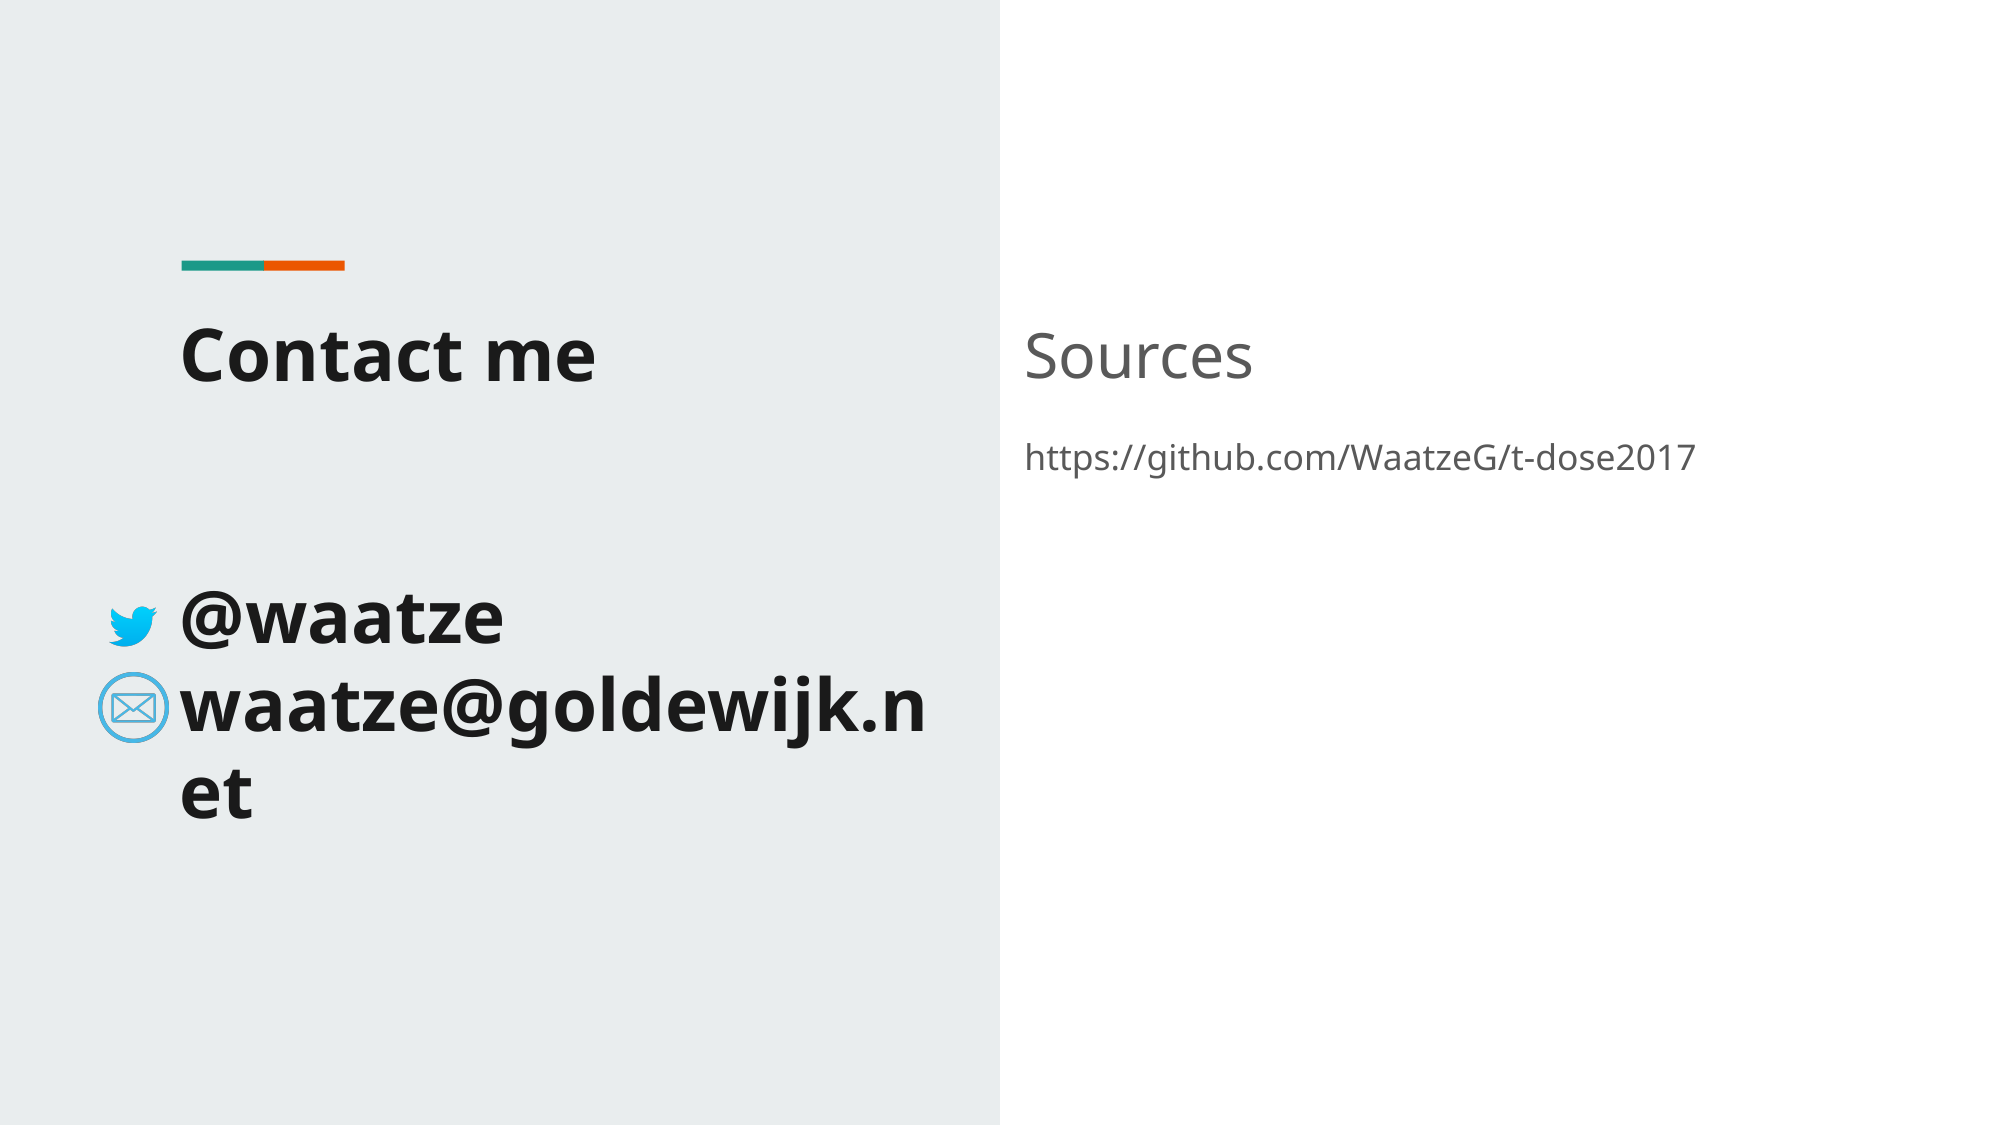

# Contact me @waatze waatze@goldewijk.net
Sources
https://github.com/WaatzeG/t-dose2017